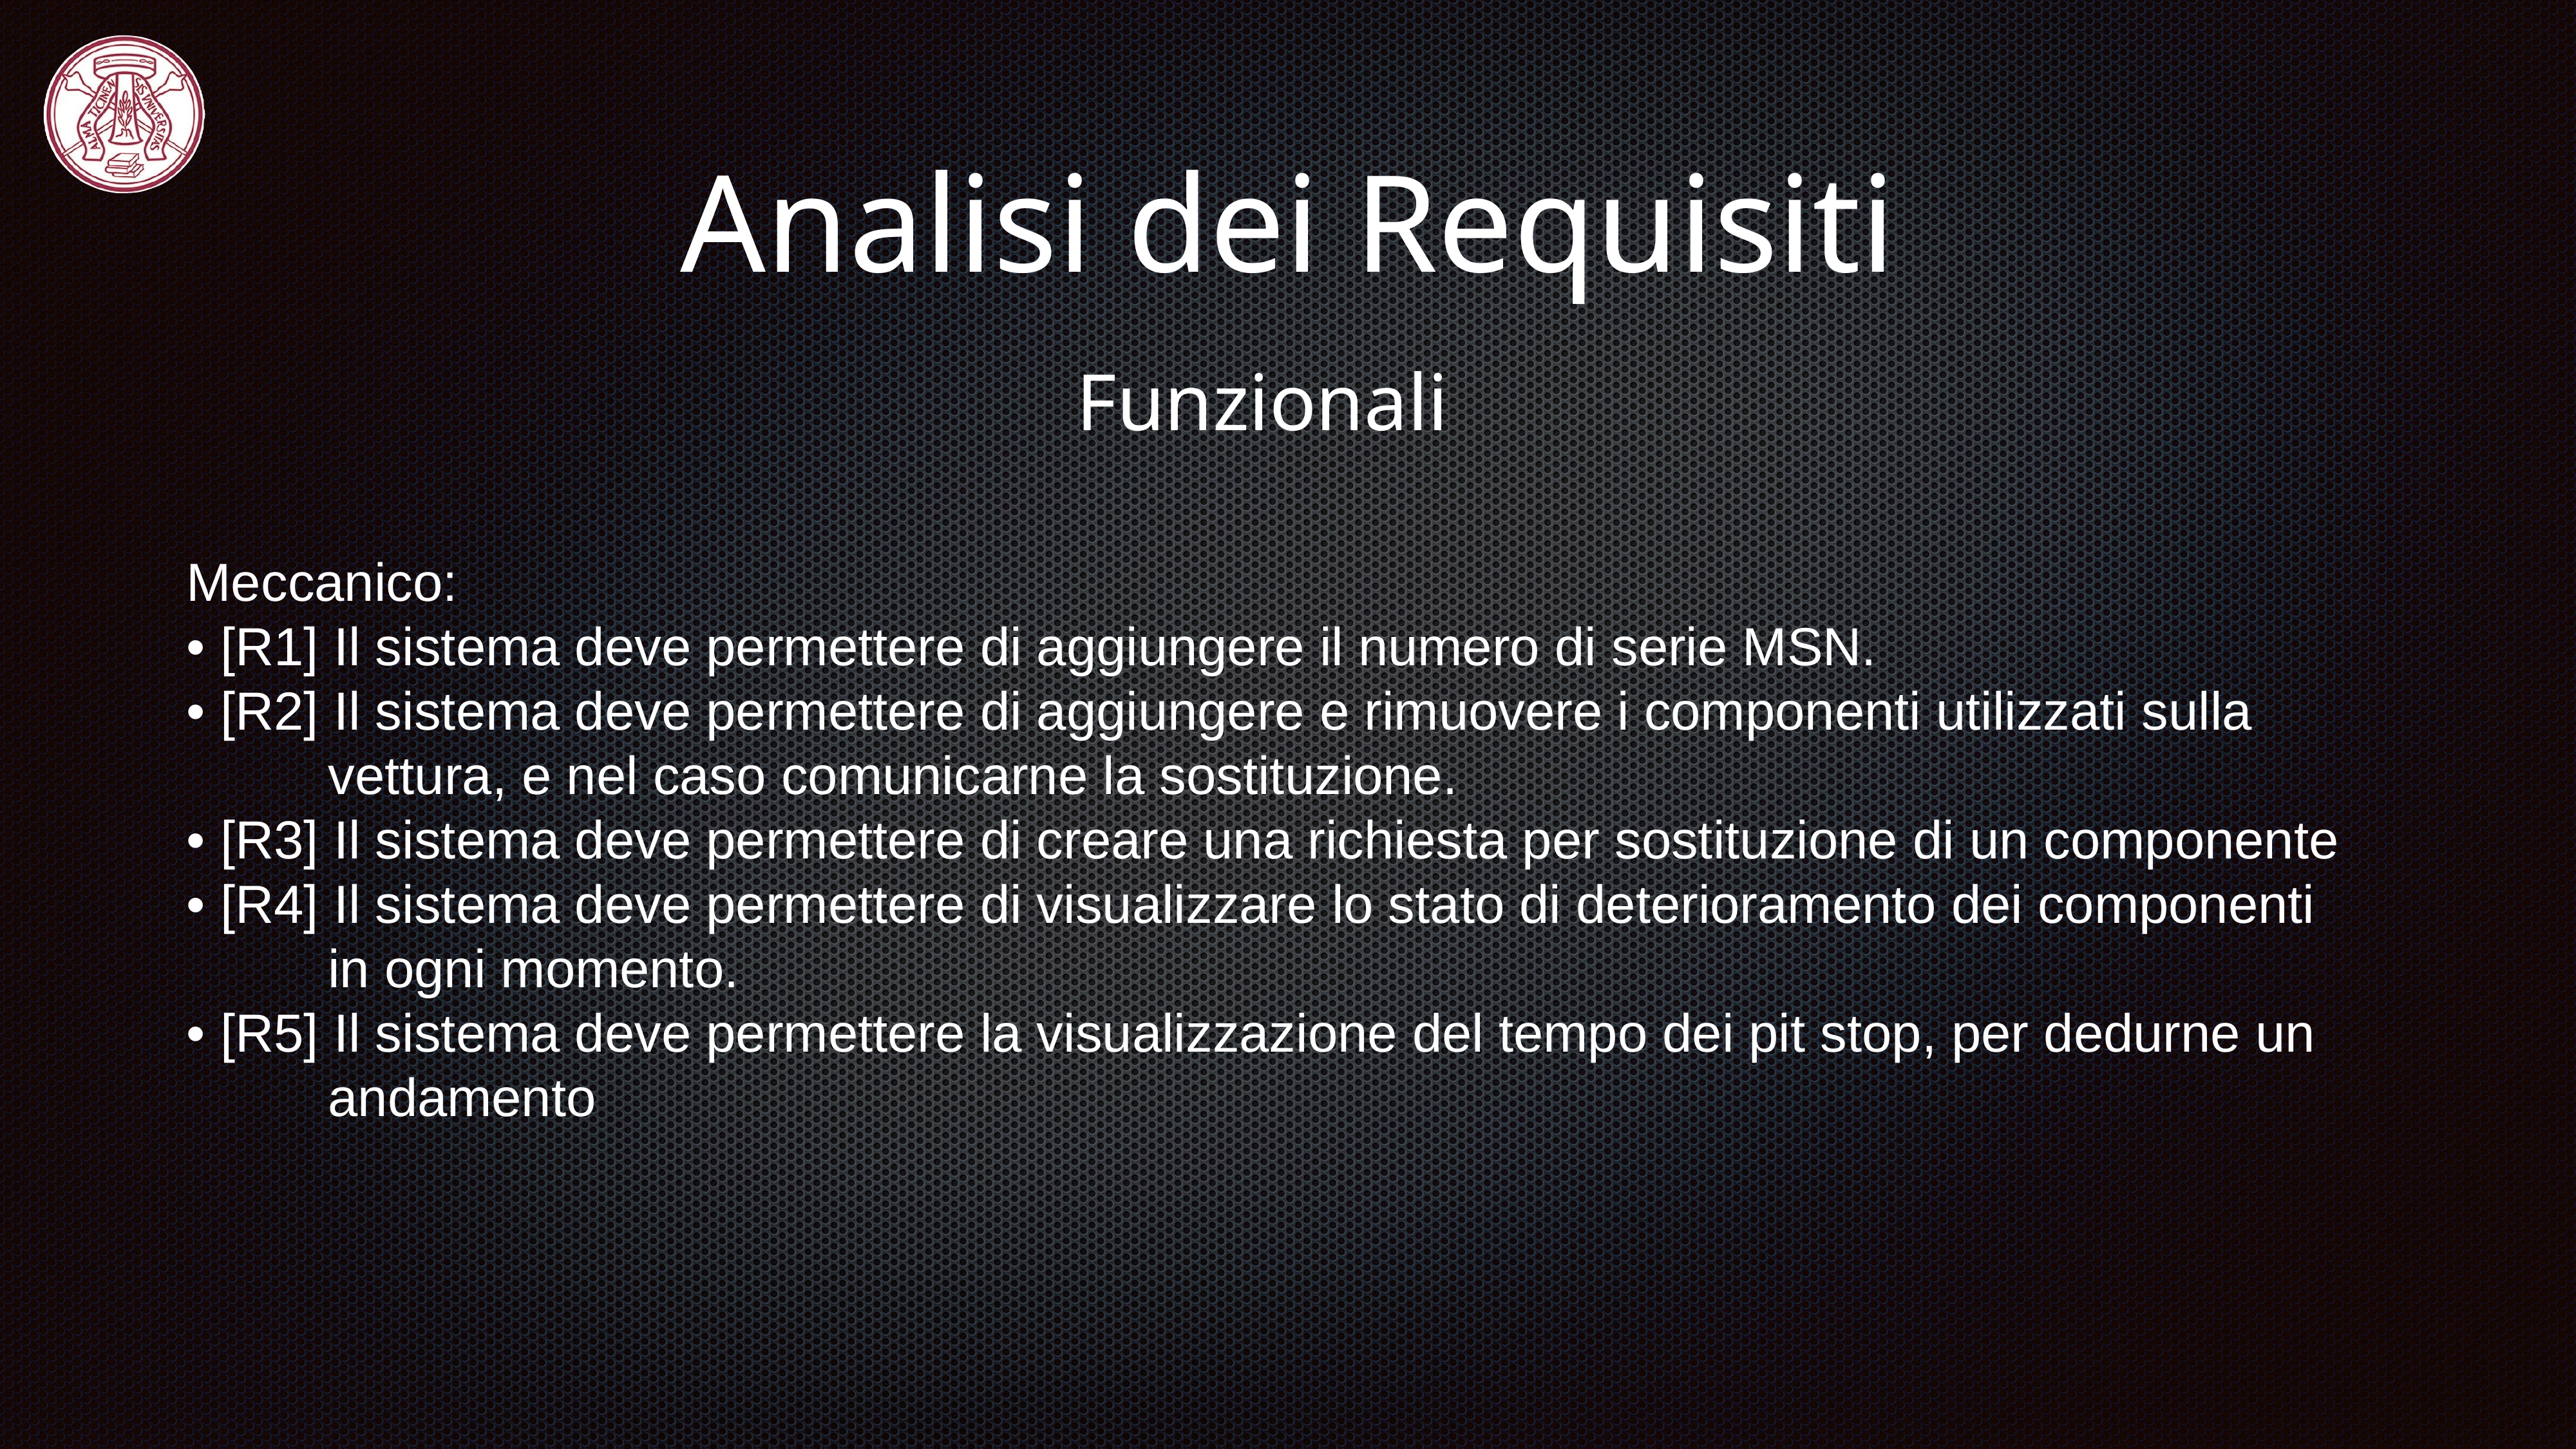

# Analisi dei Requisiti
Funzionali
Meccanico:
• [R1] Il sistema deve permettere di aggiungere il numero di serie MSN.
• [R2] Il sistema deve permettere di aggiungere e rimuovere i componenti utilizzati sulla
	 vettura, e nel caso comunicarne la sostituzione.
• [R3] Il sistema deve permettere di creare una richiesta per sostituzione di un componente
• [R4] Il sistema deve permettere di visualizzare lo stato di deterioramento dei componenti
	 in ogni momento.
• [R5] Il sistema deve permettere la visualizzazione del tempo dei pit stop, per dedurne un
	 andamento